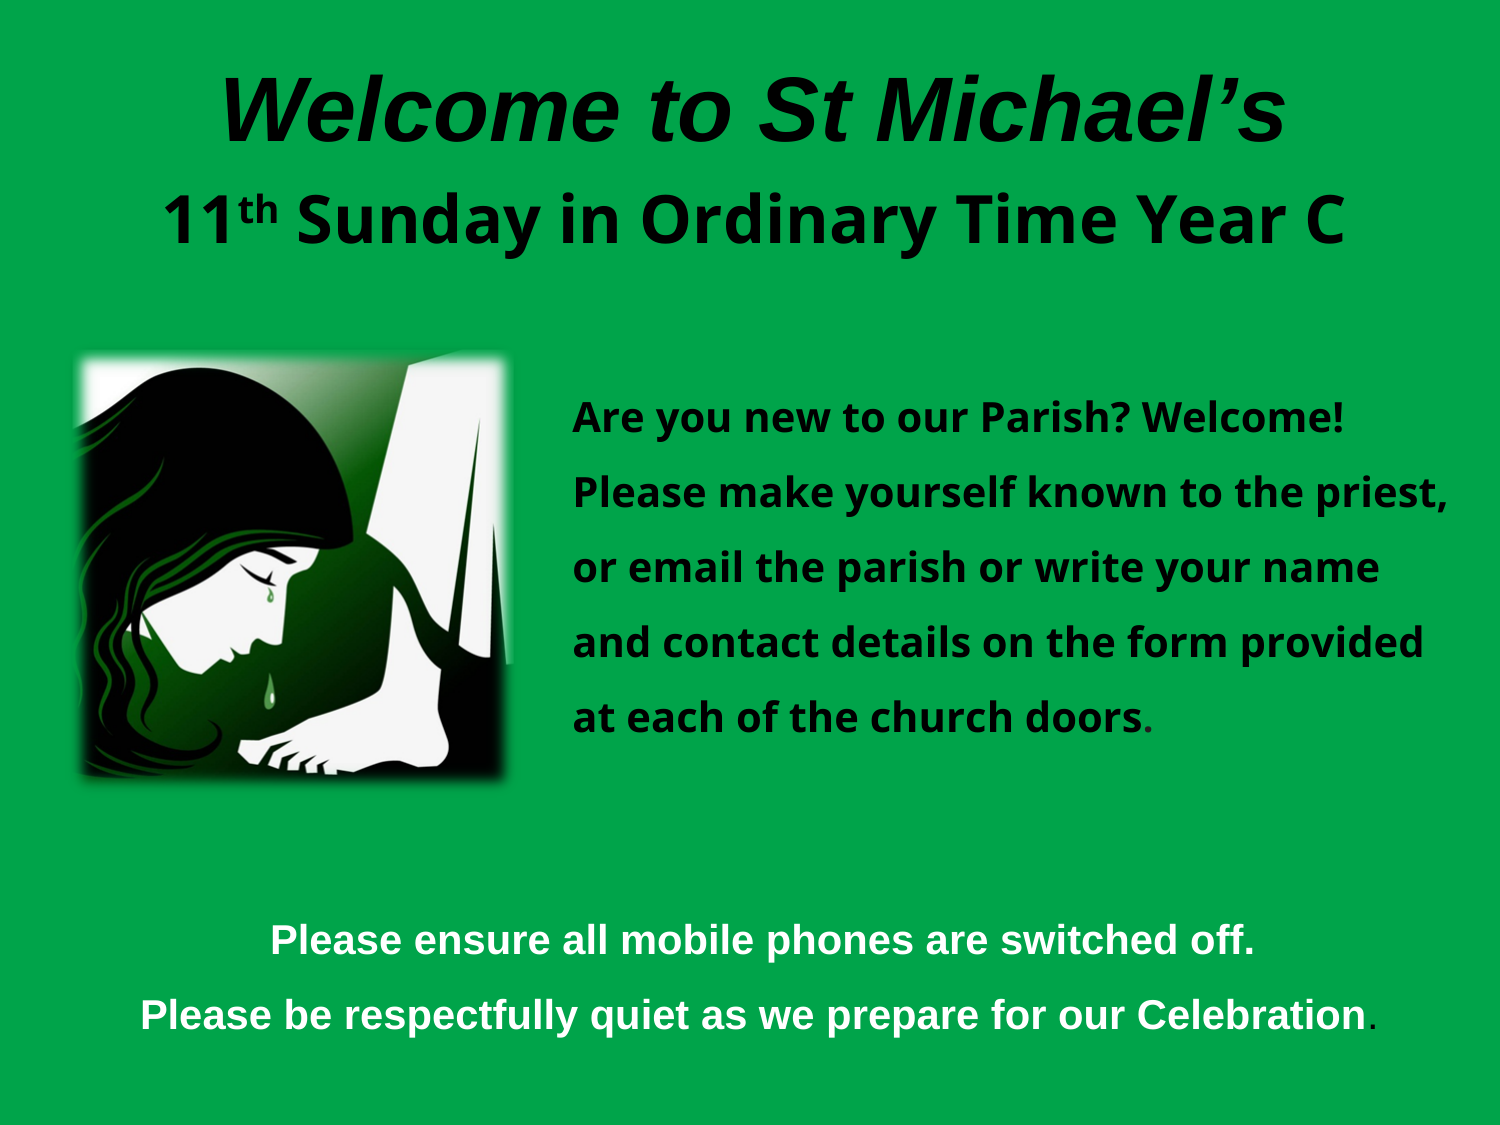

Welcome to St Michael’s
11th Sunday in Ordinary Time Year C
Are you new to our Parish? Welcome!
Please make yourself known to the priest, or email the parish or write your name and contact details on the form provided at each of the church doors.
Please ensure all mobile phones are switched off.
 Please be respectfully quiet as we prepare for our Celebration.